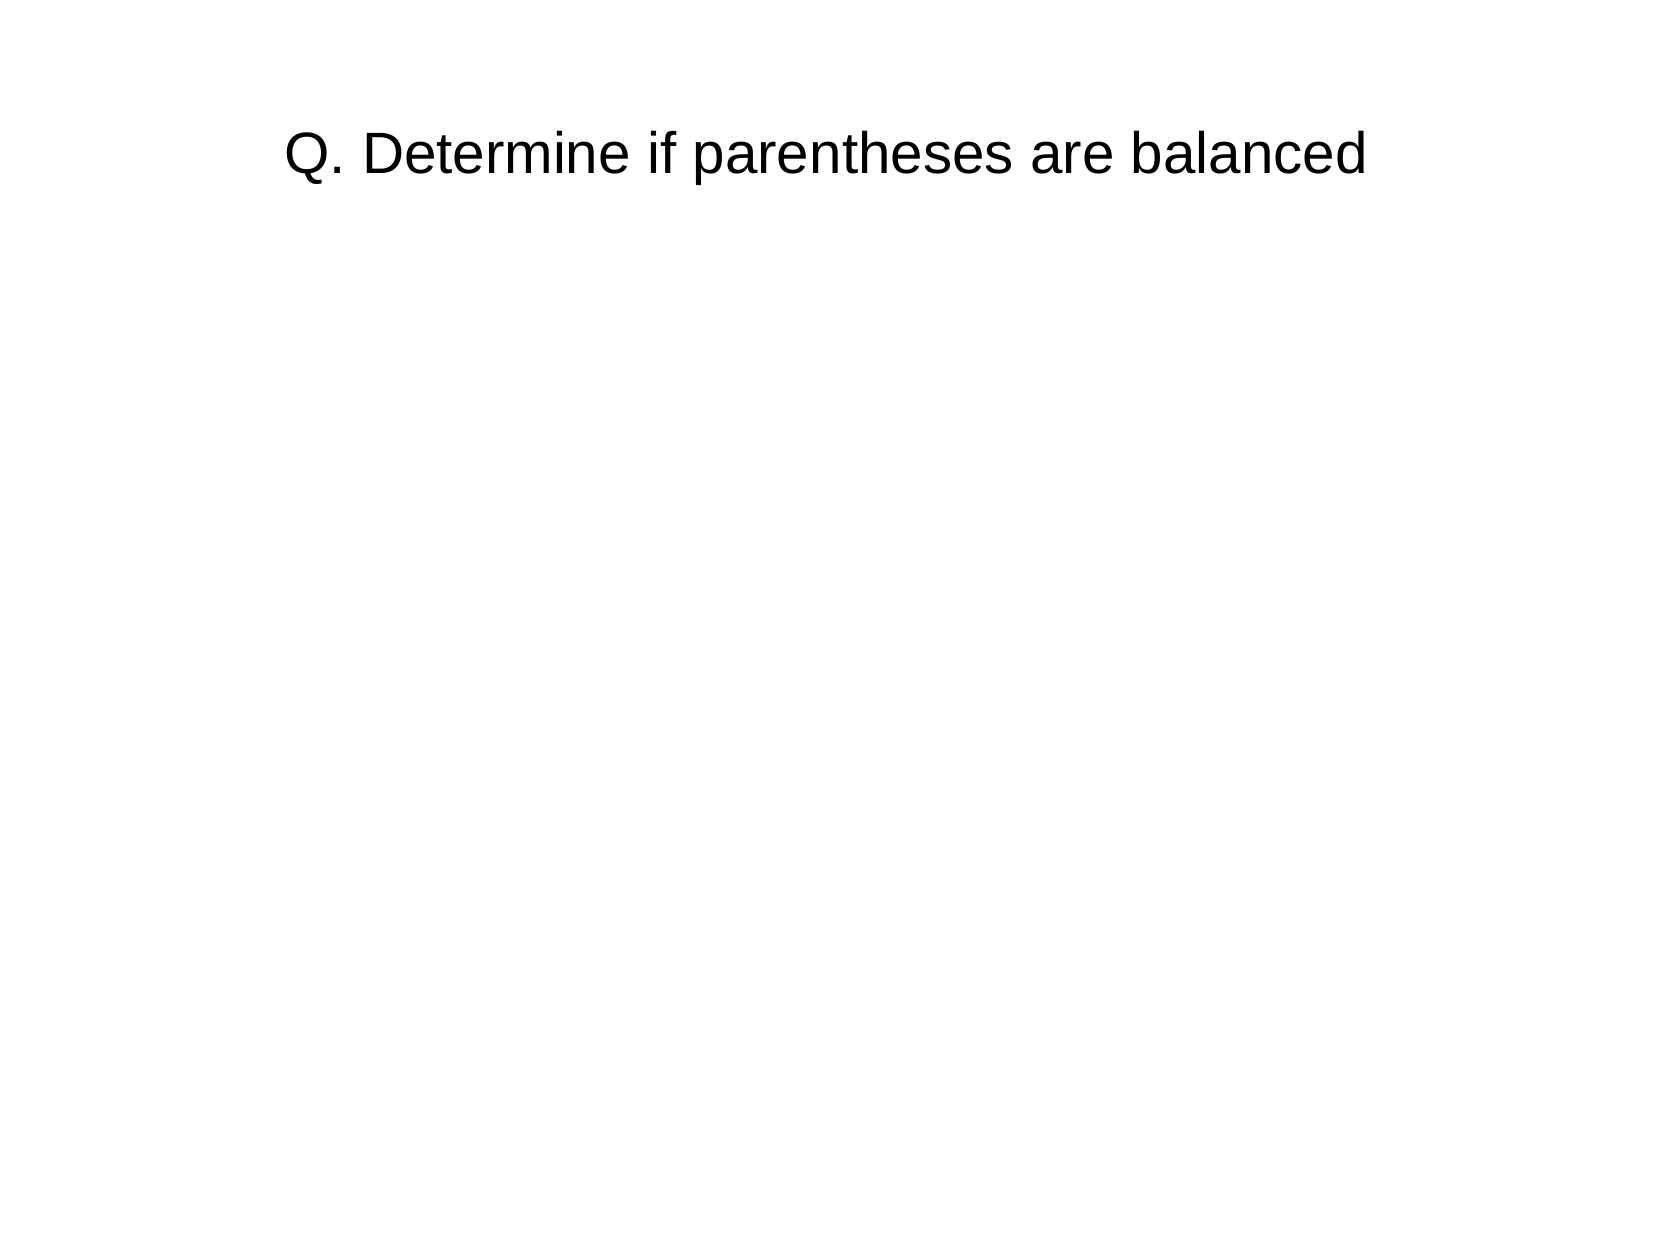

# Q. Determine if parentheses are balanced